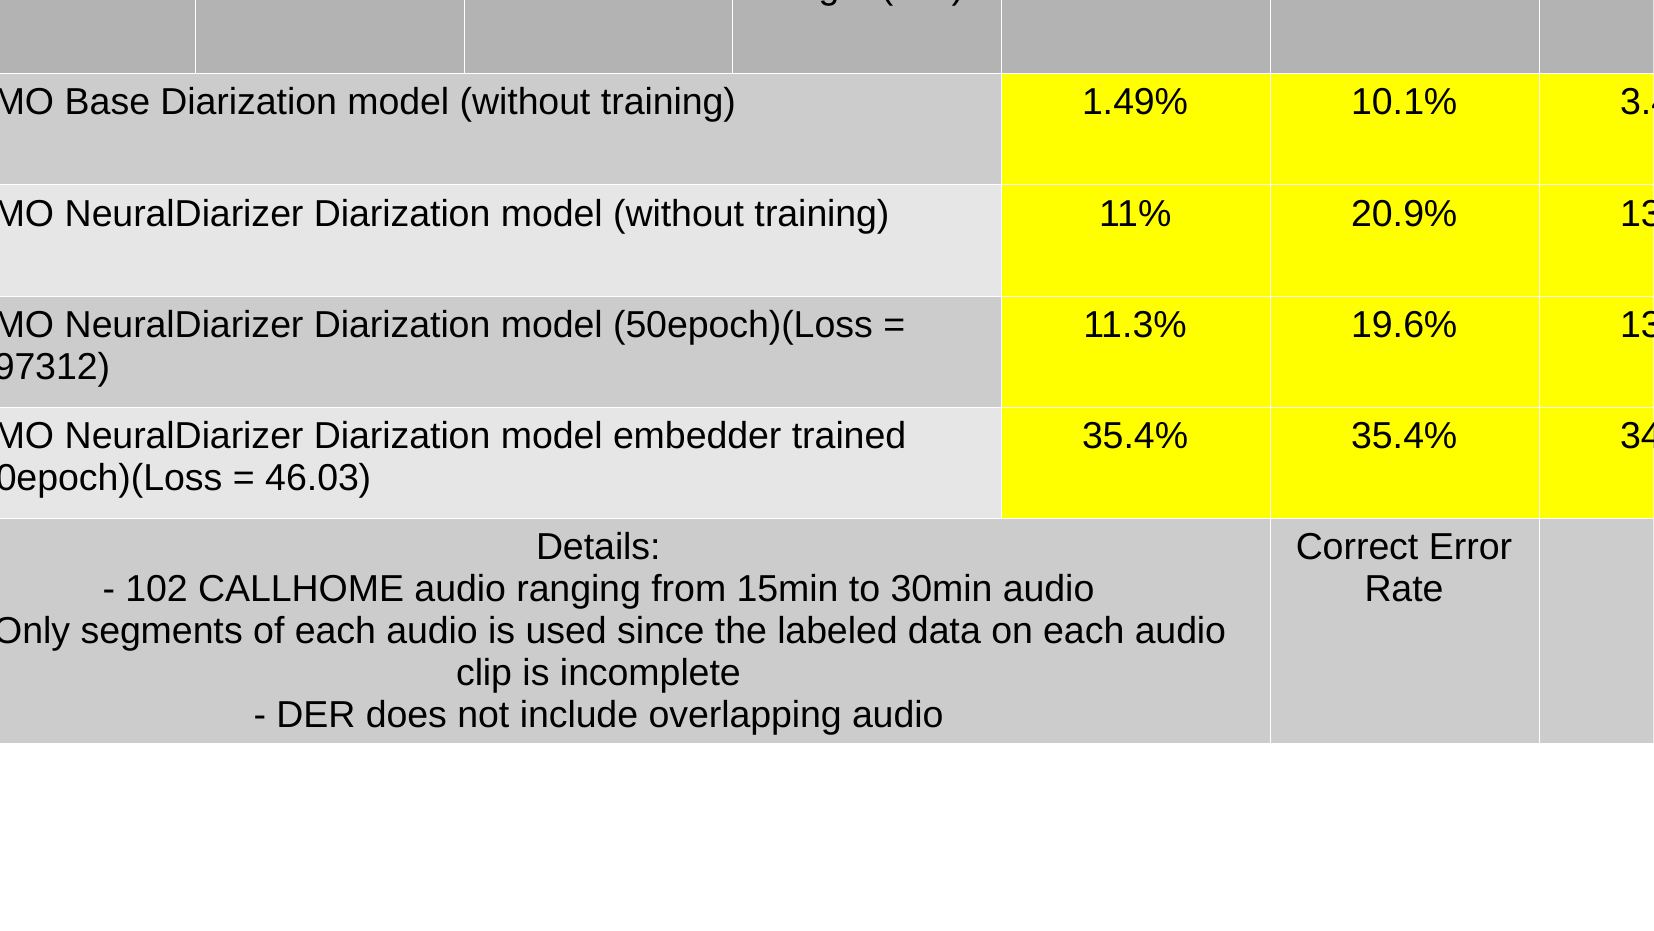

| VAD | Embedder | Clustering | Window length (sec) | DER | DER 1 STD noised | DER CHATTER |
| --- | --- | --- | --- | --- | --- | --- |
| NEMO Base Diarization model (without training) | | | | 1.49% | 10.1% | 3.43% |
| NEMO NeuralDiarizer Diarization model (without training) | | | | 11% | 20.9% | 13.9% |
| NEMO NeuralDiarizer Diarization model (50epoch)(Loss = 27.97312) | | | | 11.3% | 19.6% | 13.4% |
| NEMO NeuralDiarizer Diarization model embedder trained (200epoch)(Loss = 46.03) | | | | 35.4% | 35.4% | 34.0% |
| Details: - 102 CALLHOME audio ranging from 15min to 30min audio - Only segments of each audio is used since the labeled data on each audio clip is incomplete - DER does not include overlapping audio | | | | | Correct Error Rate | |